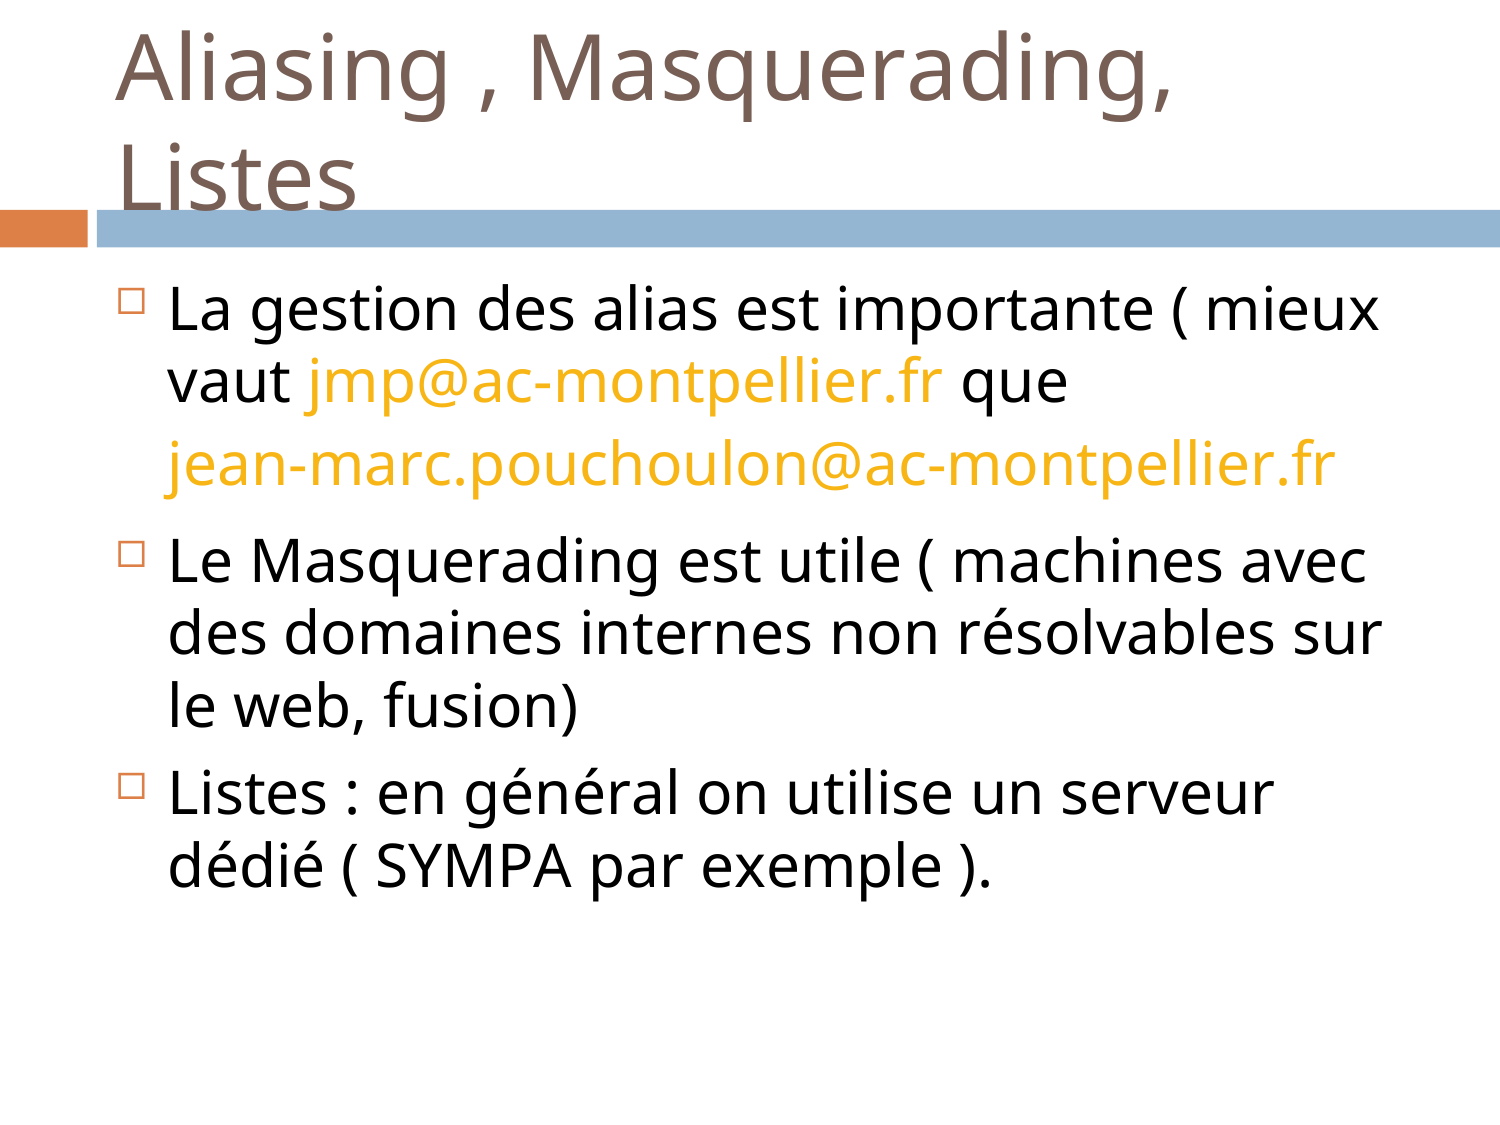

# Aliasing , Masquerading, Listes
La gestion des alias est importante ( mieux vaut jmp@ac-montpellier.fr que jean-marc.pouchoulon@ac-montpellier.fr
Le Masquerading est utile ( machines avec des domaines internes non résolvables sur le web, fusion)
Listes : en général on utilise un serveur dédié ( SYMPA par exemple ).